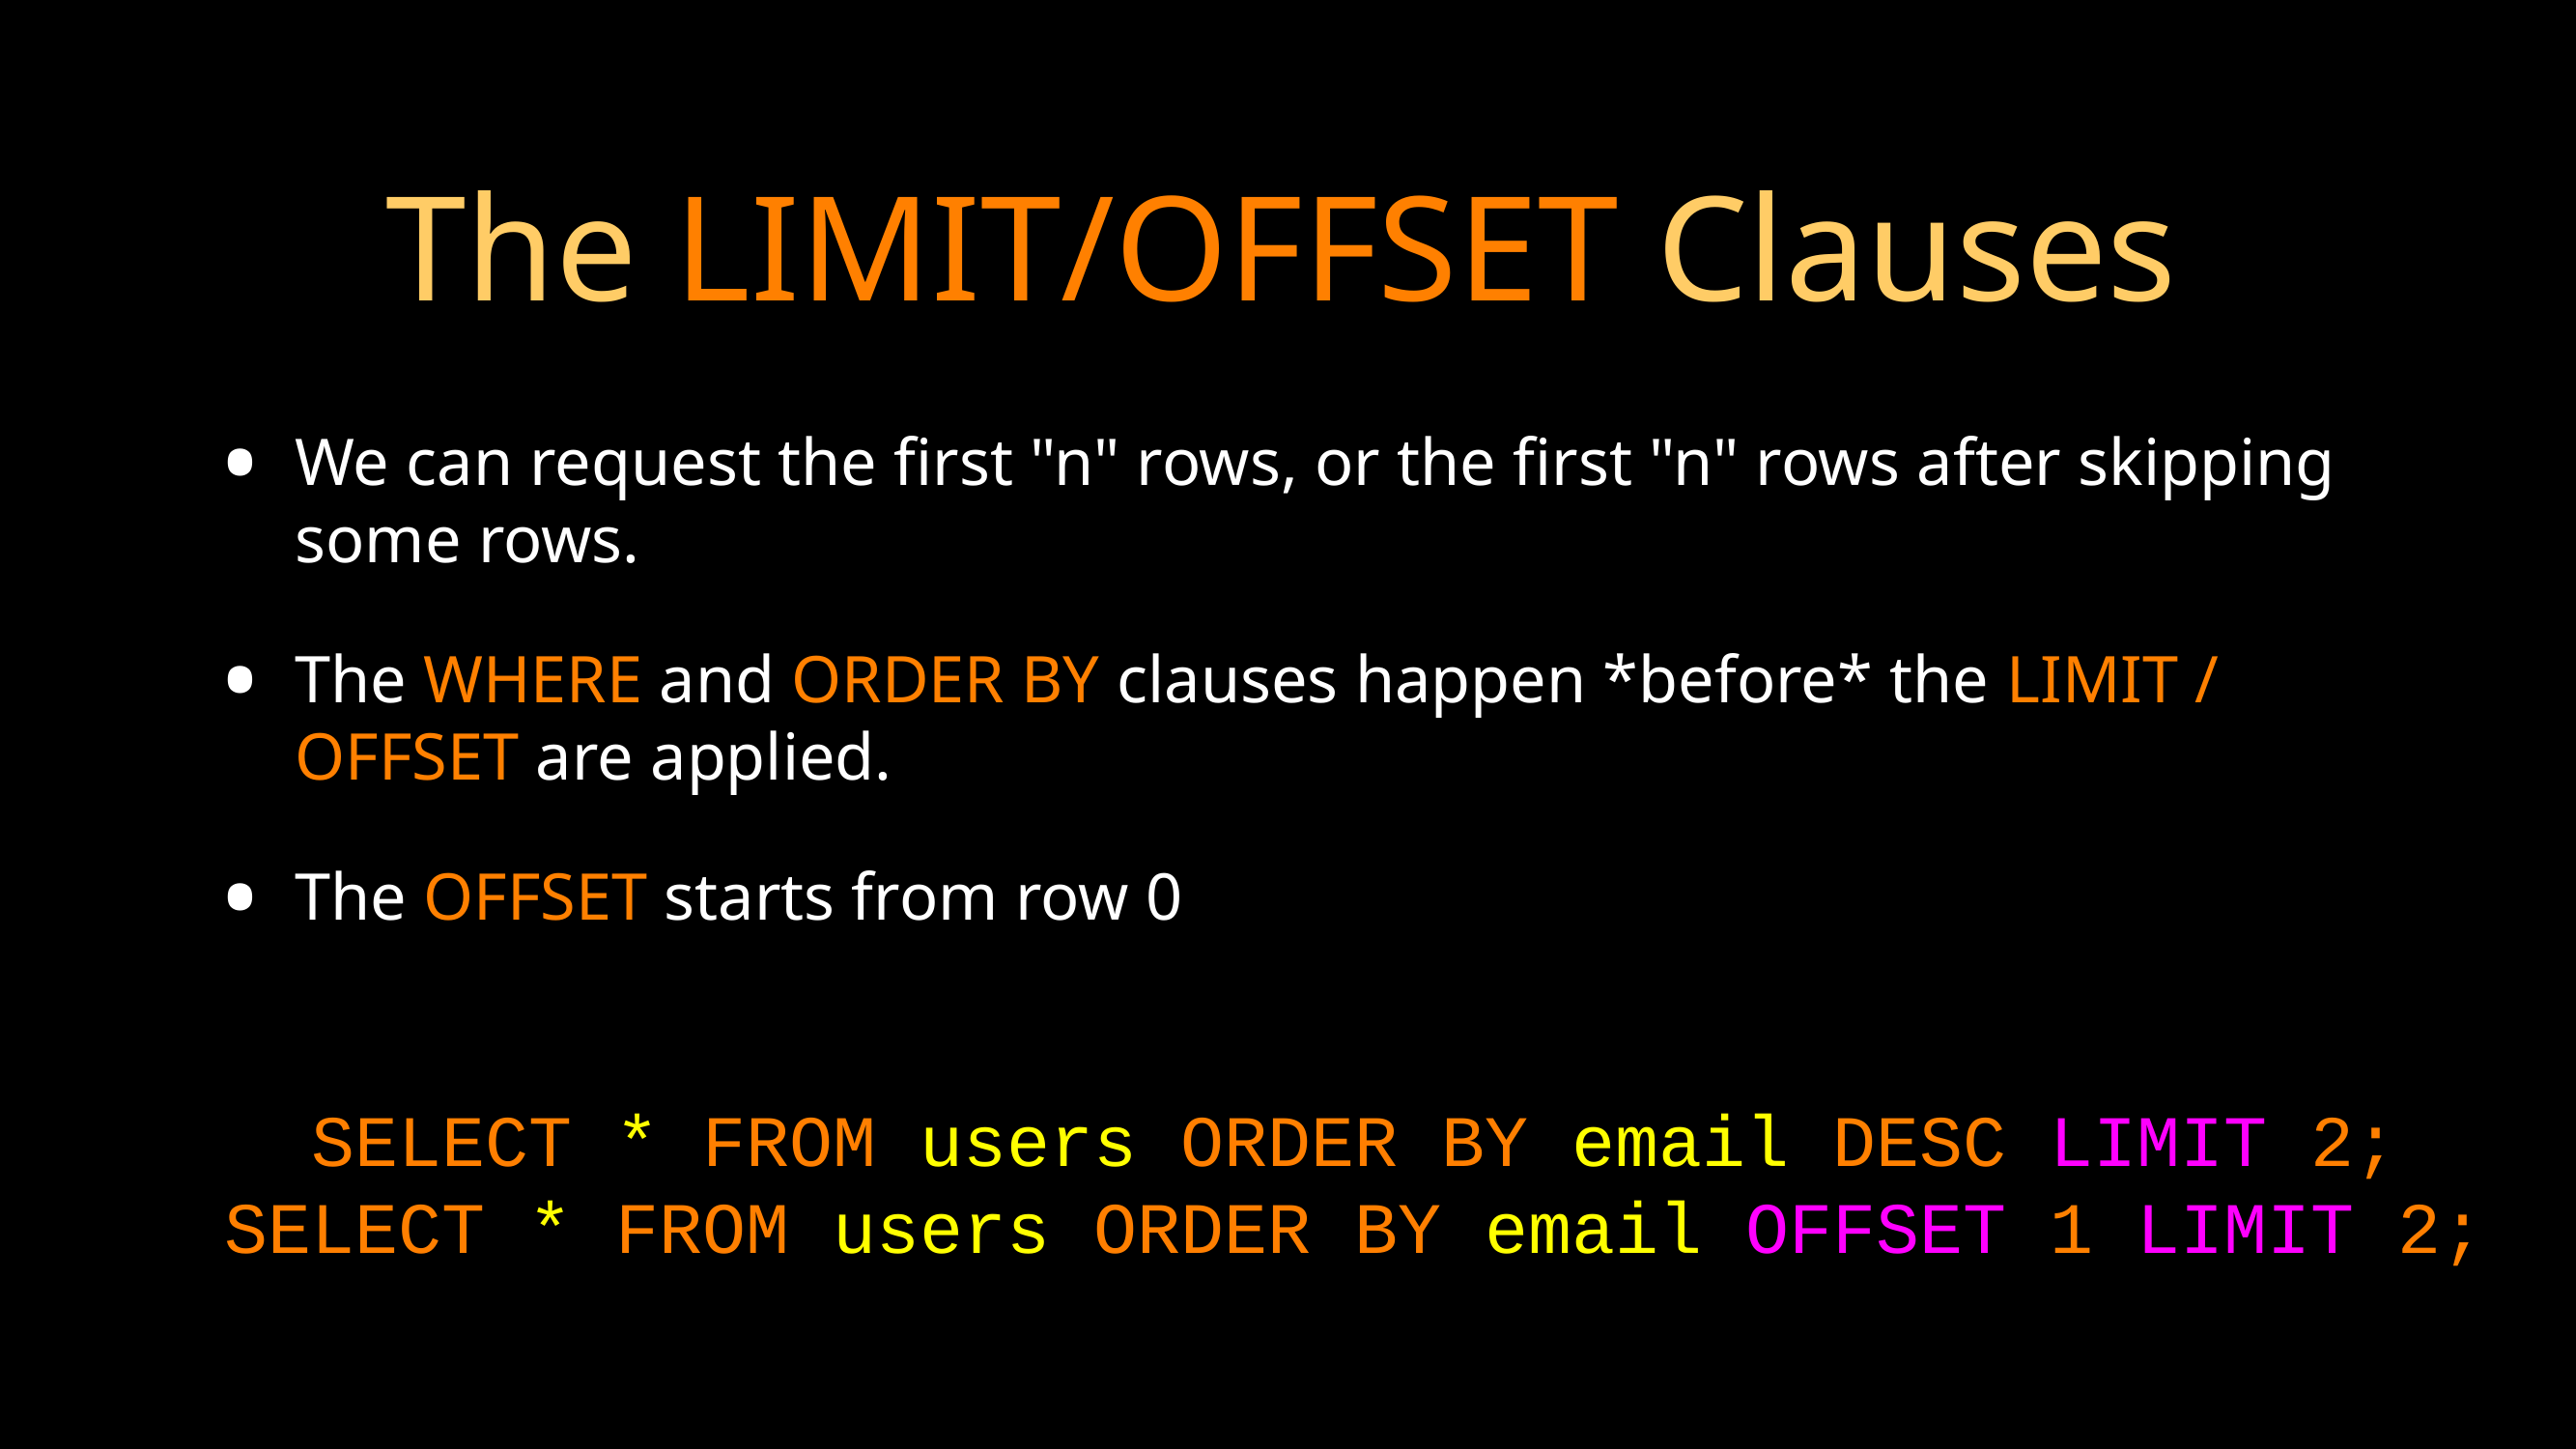

# The LIMIT/OFFSET Clauses
We can request the first "n" rows, or the first "n" rows after skipping some rows.
The WHERE and ORDER BY clauses happen *before* the LIMIT / OFFSET are applied.
The OFFSET starts from row 0
SELECT * FROM users ORDER BY email DESC LIMIT 2;
SELECT * FROM users ORDER BY email OFFSET 1 LIMIT 2;